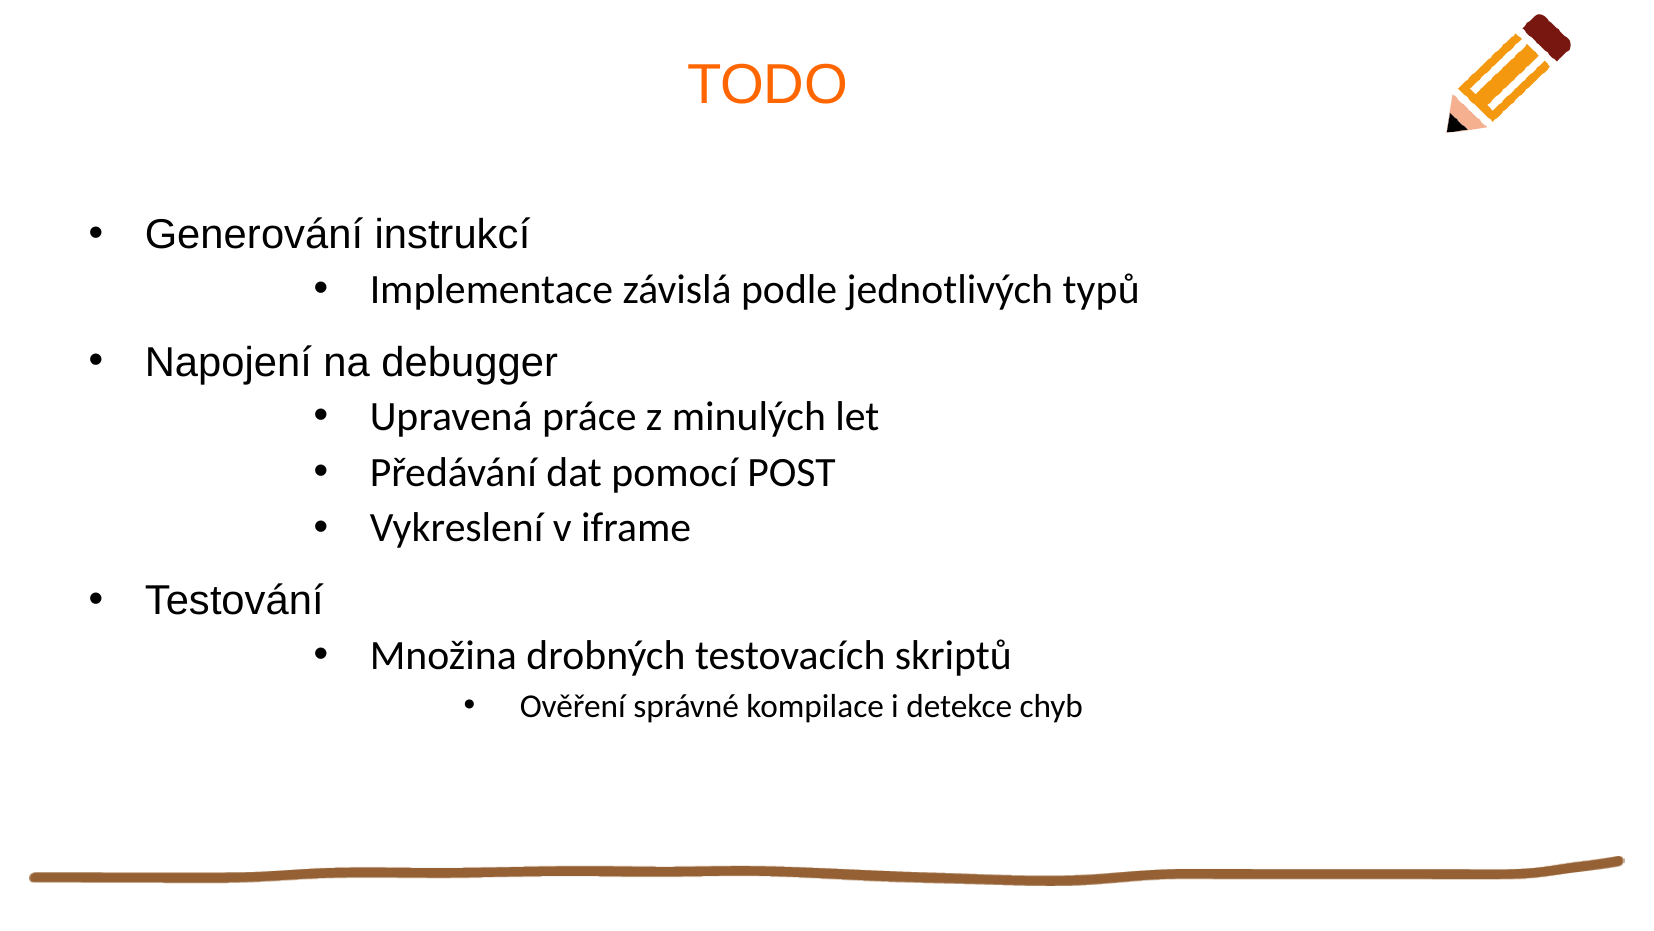

# TODO
Generování instrukcí
Implementace závislá podle jednotlivých typů
Napojení na debugger
Upravená práce z minulých let
Předávání dat pomocí POST
Vykreslení v iframe
Testování
Množina drobných testovacích skriptů
Ověření správné kompilace i detekce chyb